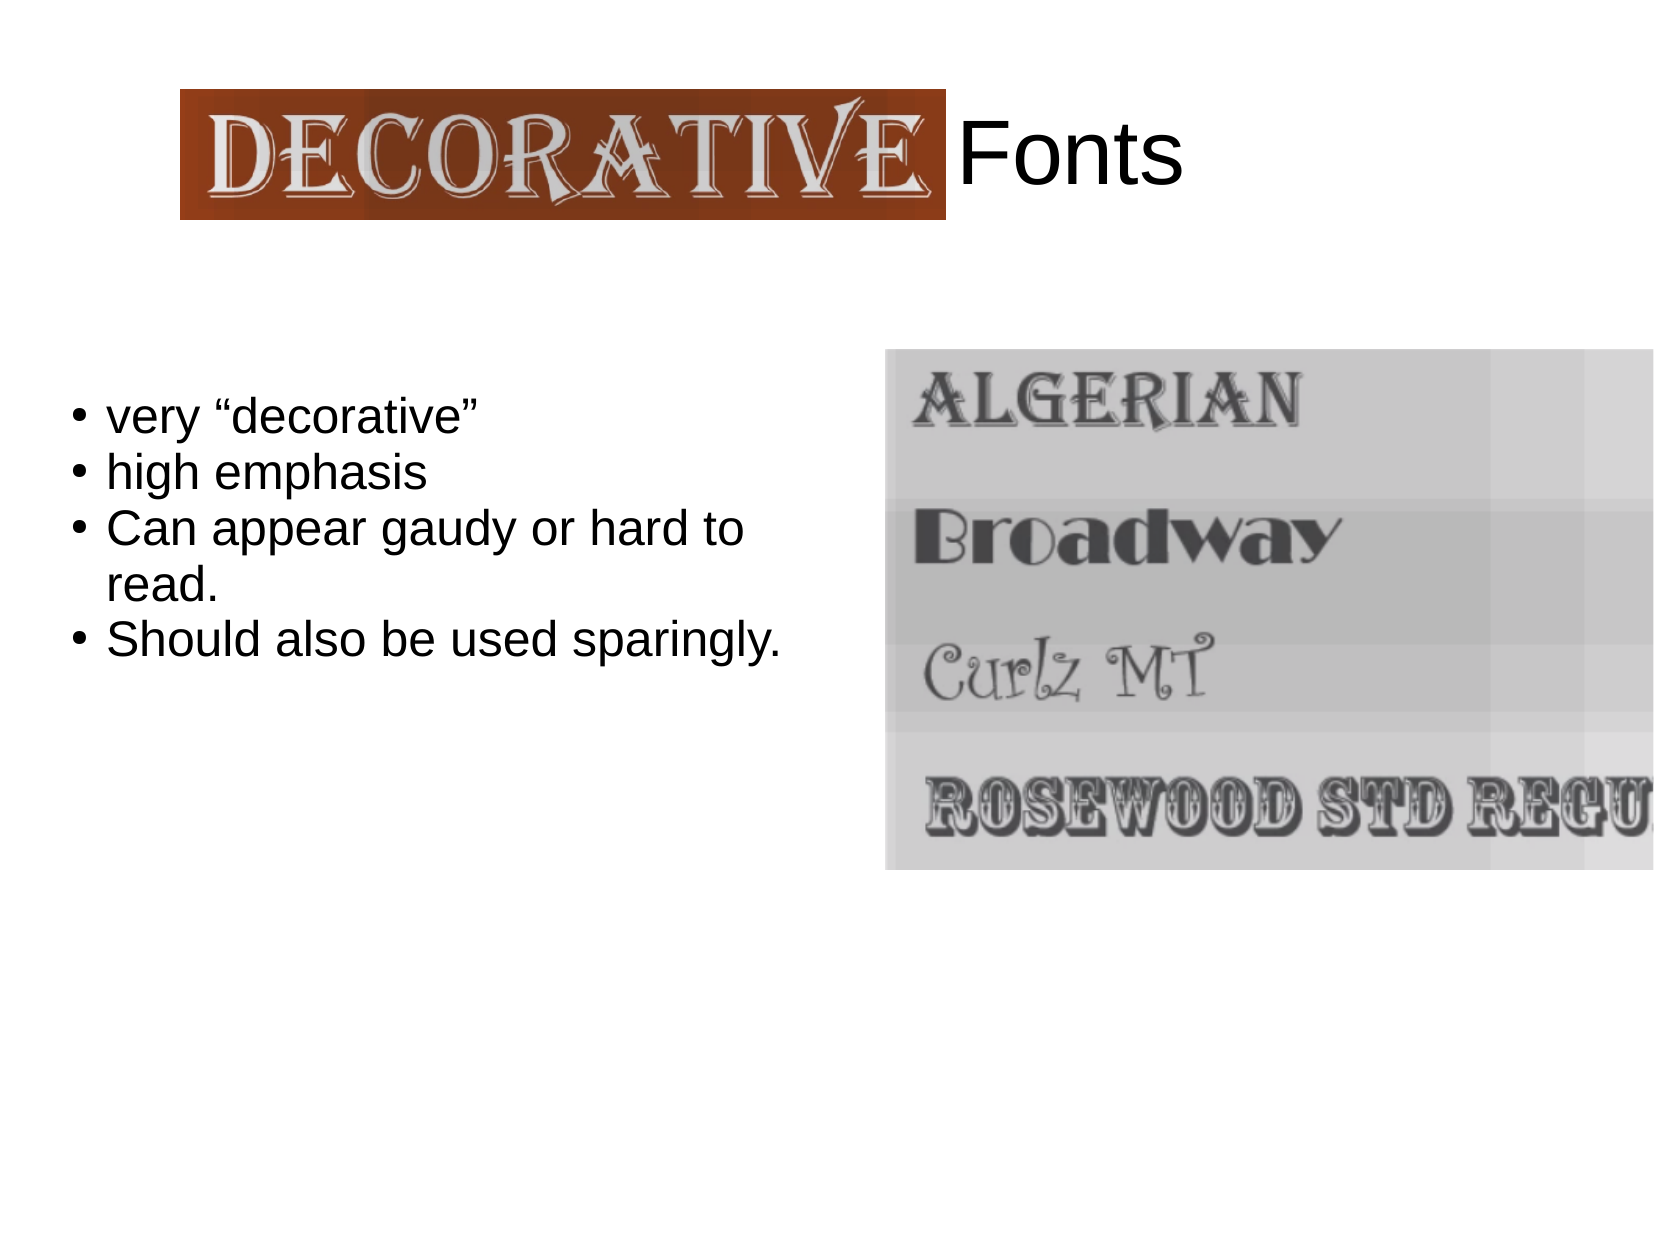

# Decorative Fonts
very “decorative”
high emphasis
Can appear gaudy or hard to read.
Should also be used sparingly.